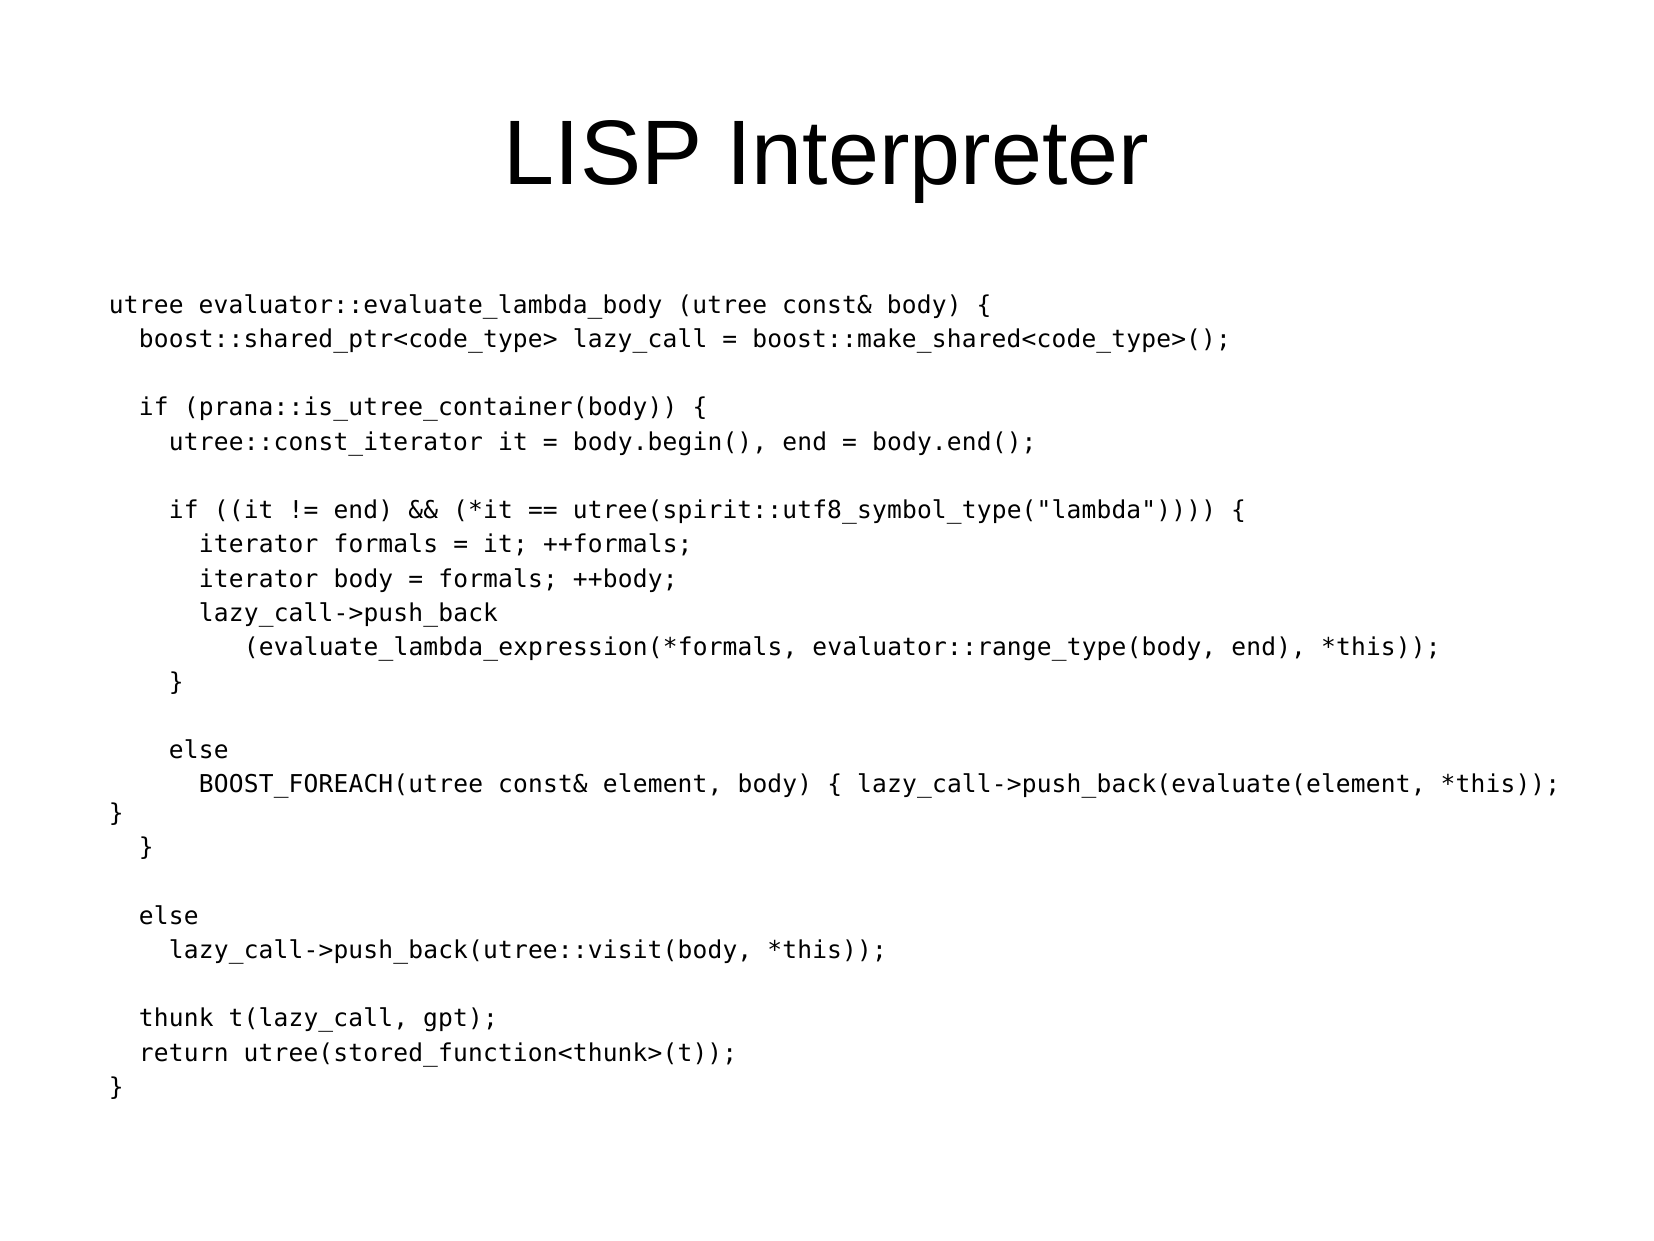

# LISP Interpreter
utree evaluator::evaluate_lambda_body (utree const& body) {
 boost::shared_ptr<code_type> lazy_call = boost::make_shared<code_type>();
 if (prana::is_utree_container(body)) {
 utree::const_iterator it = body.begin(), end = body.end();
 if ((it != end) && (*it == utree(spirit::utf8_symbol_type("lambda")))) {
 iterator formals = it; ++formals;
 iterator body = formals; ++body;
 lazy_call->push_back
 (evaluate_lambda_expression(*formals, evaluator::range_type(body, end), *this));
 }
 else
 BOOST_FOREACH(utree const& element, body) { lazy_call->push_back(evaluate(element, *this)); }
 }
 else
 lazy_call->push_back(utree::visit(body, *this));
 thunk t(lazy_call, gpt);
 return utree(stored_function<thunk>(t));
}